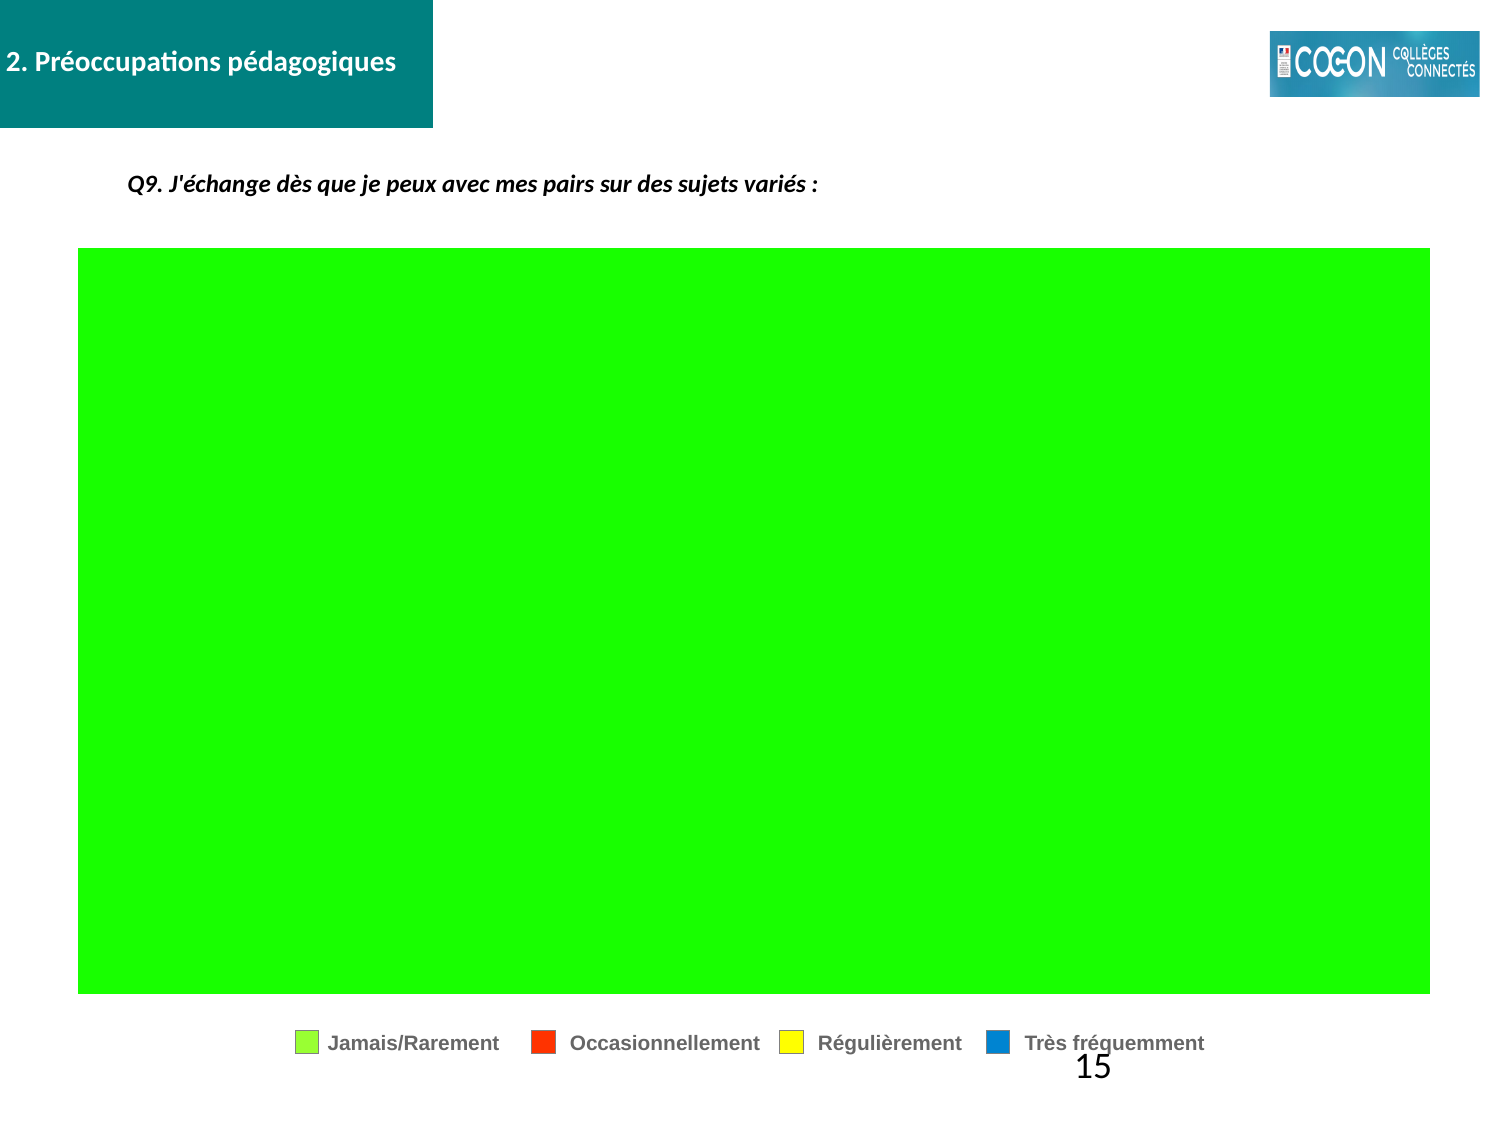

2. Préoccupations pédagogiques
Q9. J'échange dès que je peux avec mes pairs sur des sujets variés :
Jamais/Rarement
Occasionnellement
Régulièrement
Très fréquemment